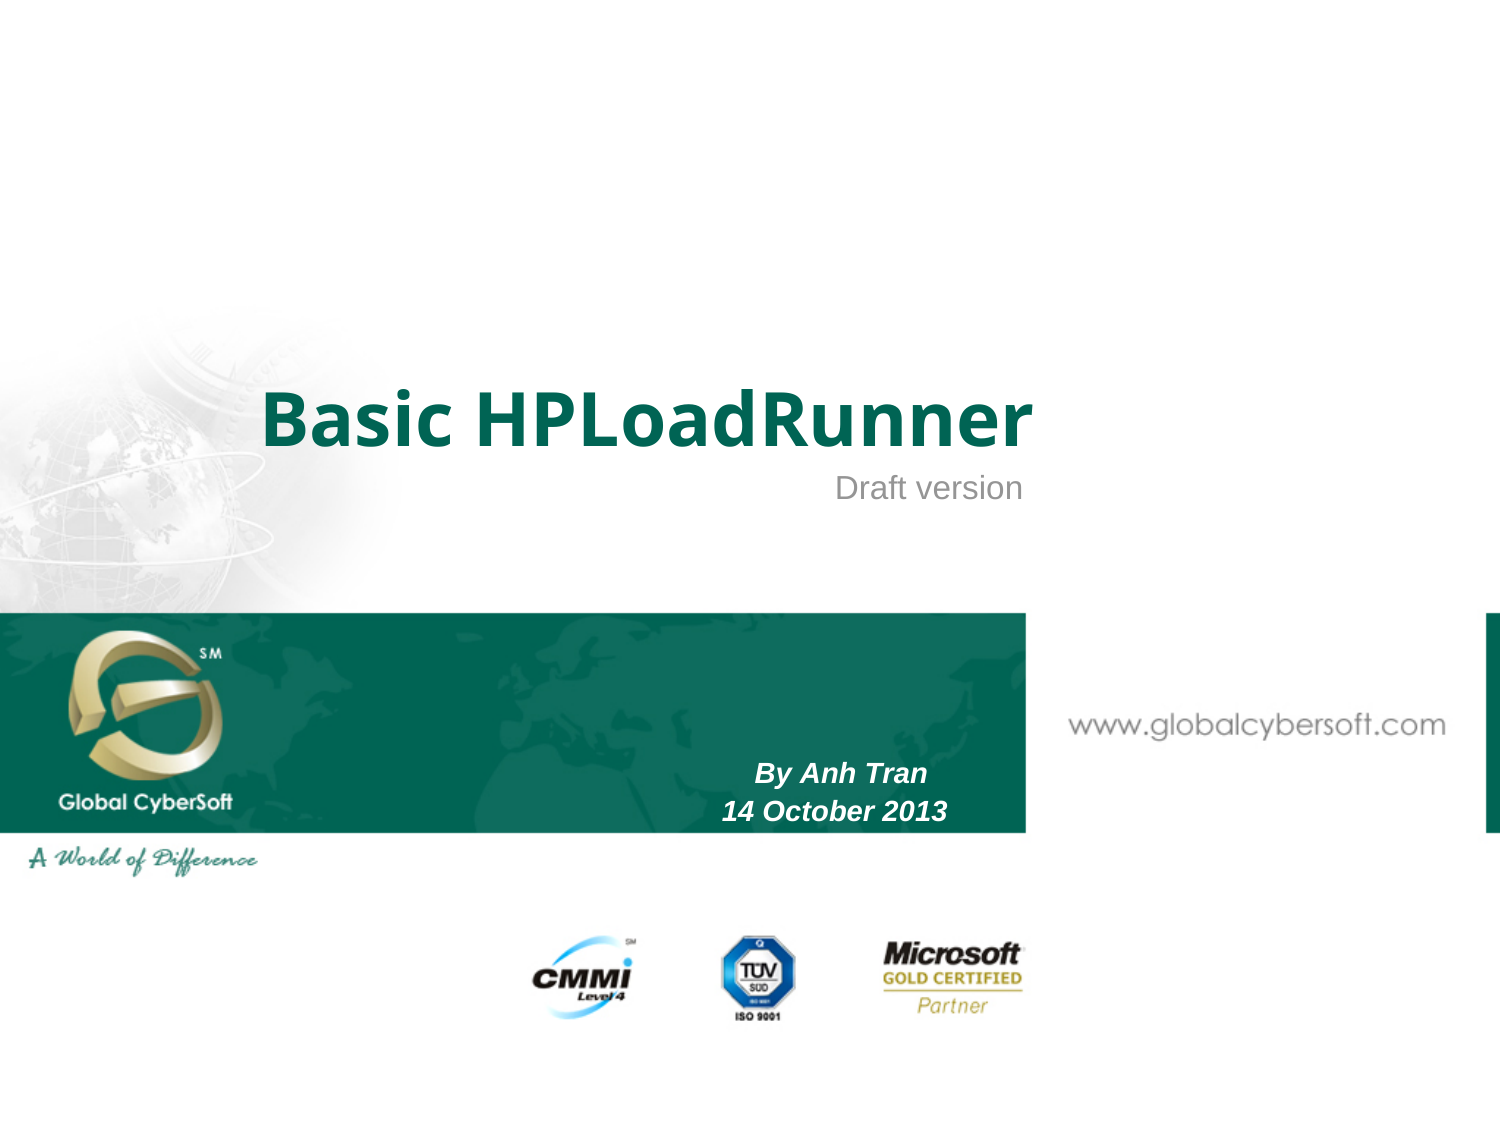

Basic HPLoadRunner
Draft version
By Anh Tran
14 October 2013